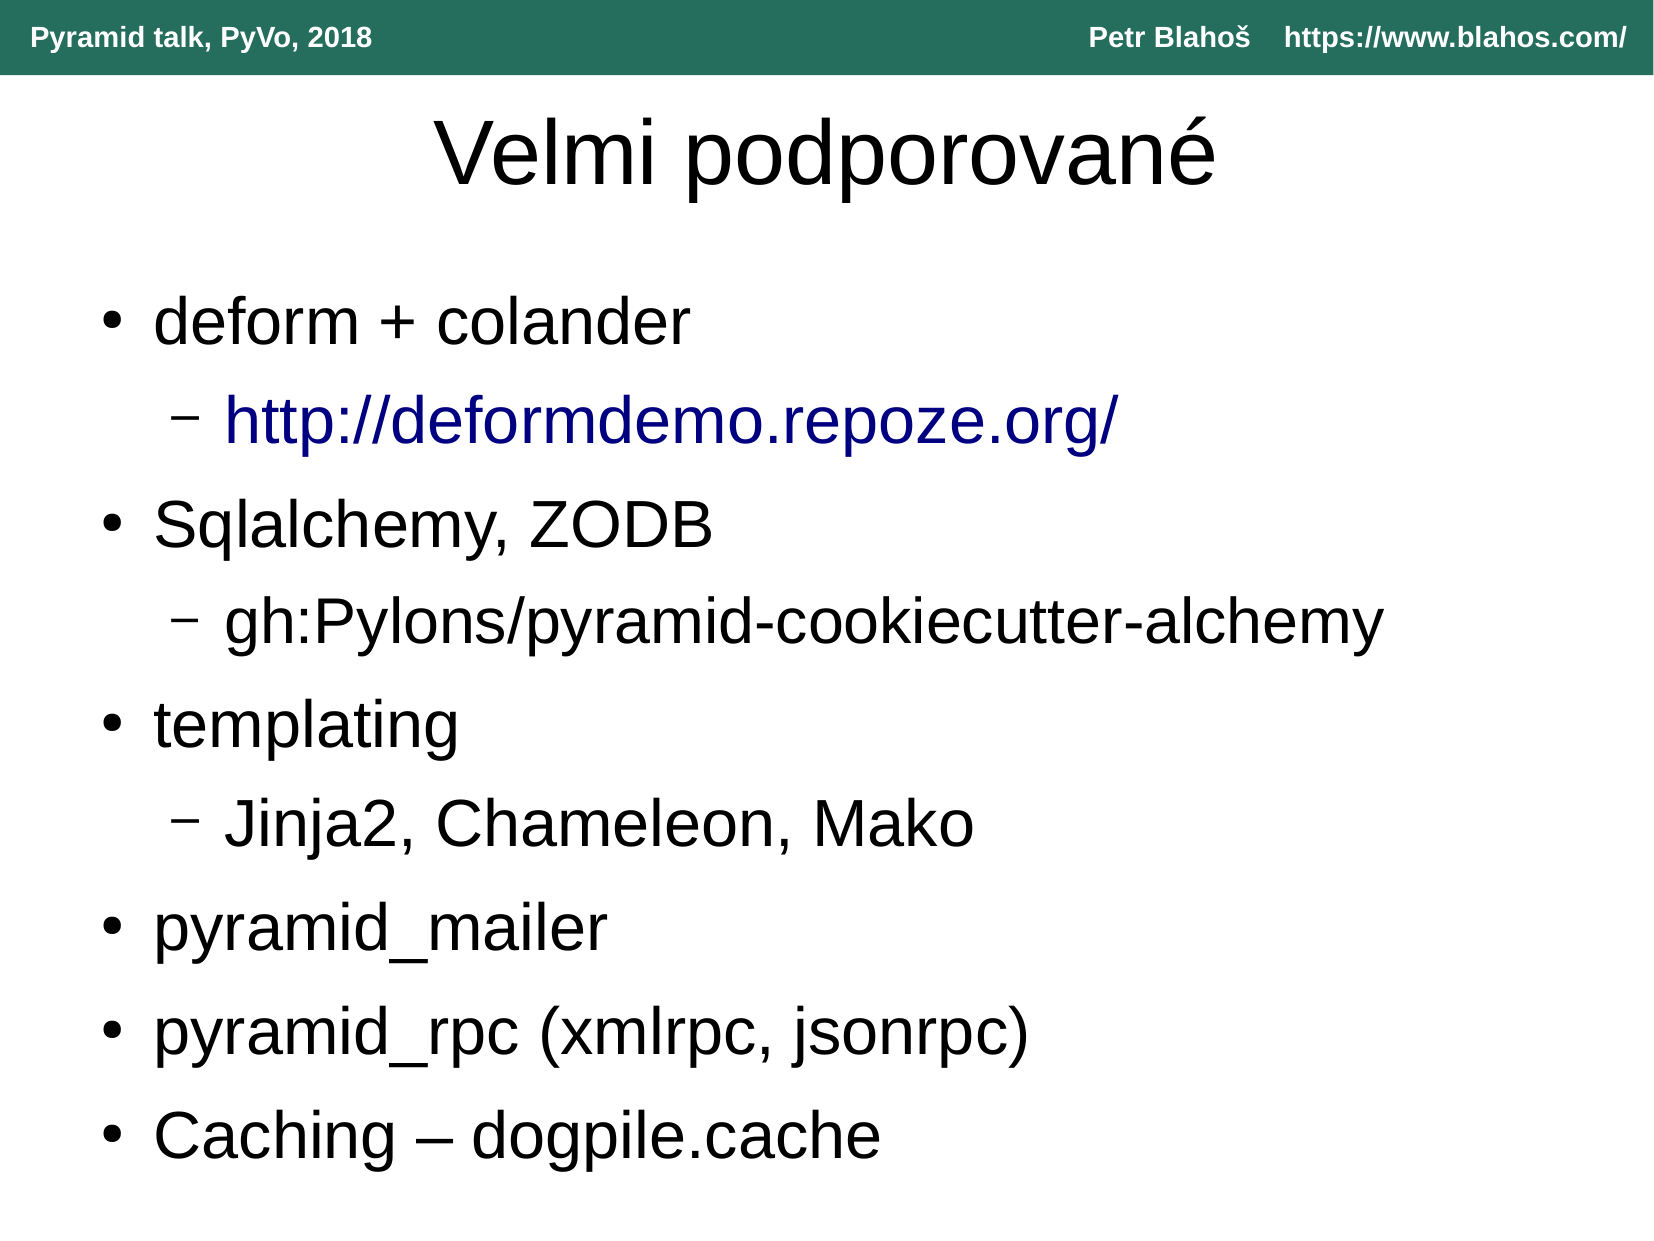

# Velmi podporované
deform + colander
http://deformdemo.repoze.org/
Sqlalchemy, ZODB
gh:Pylons/pyramid-cookiecutter-alchemy
templating
Jinja2, Chameleon, Mako
pyramid_mailer
pyramid_rpc (xmlrpc, jsonrpc)
Caching – dogpile.cache